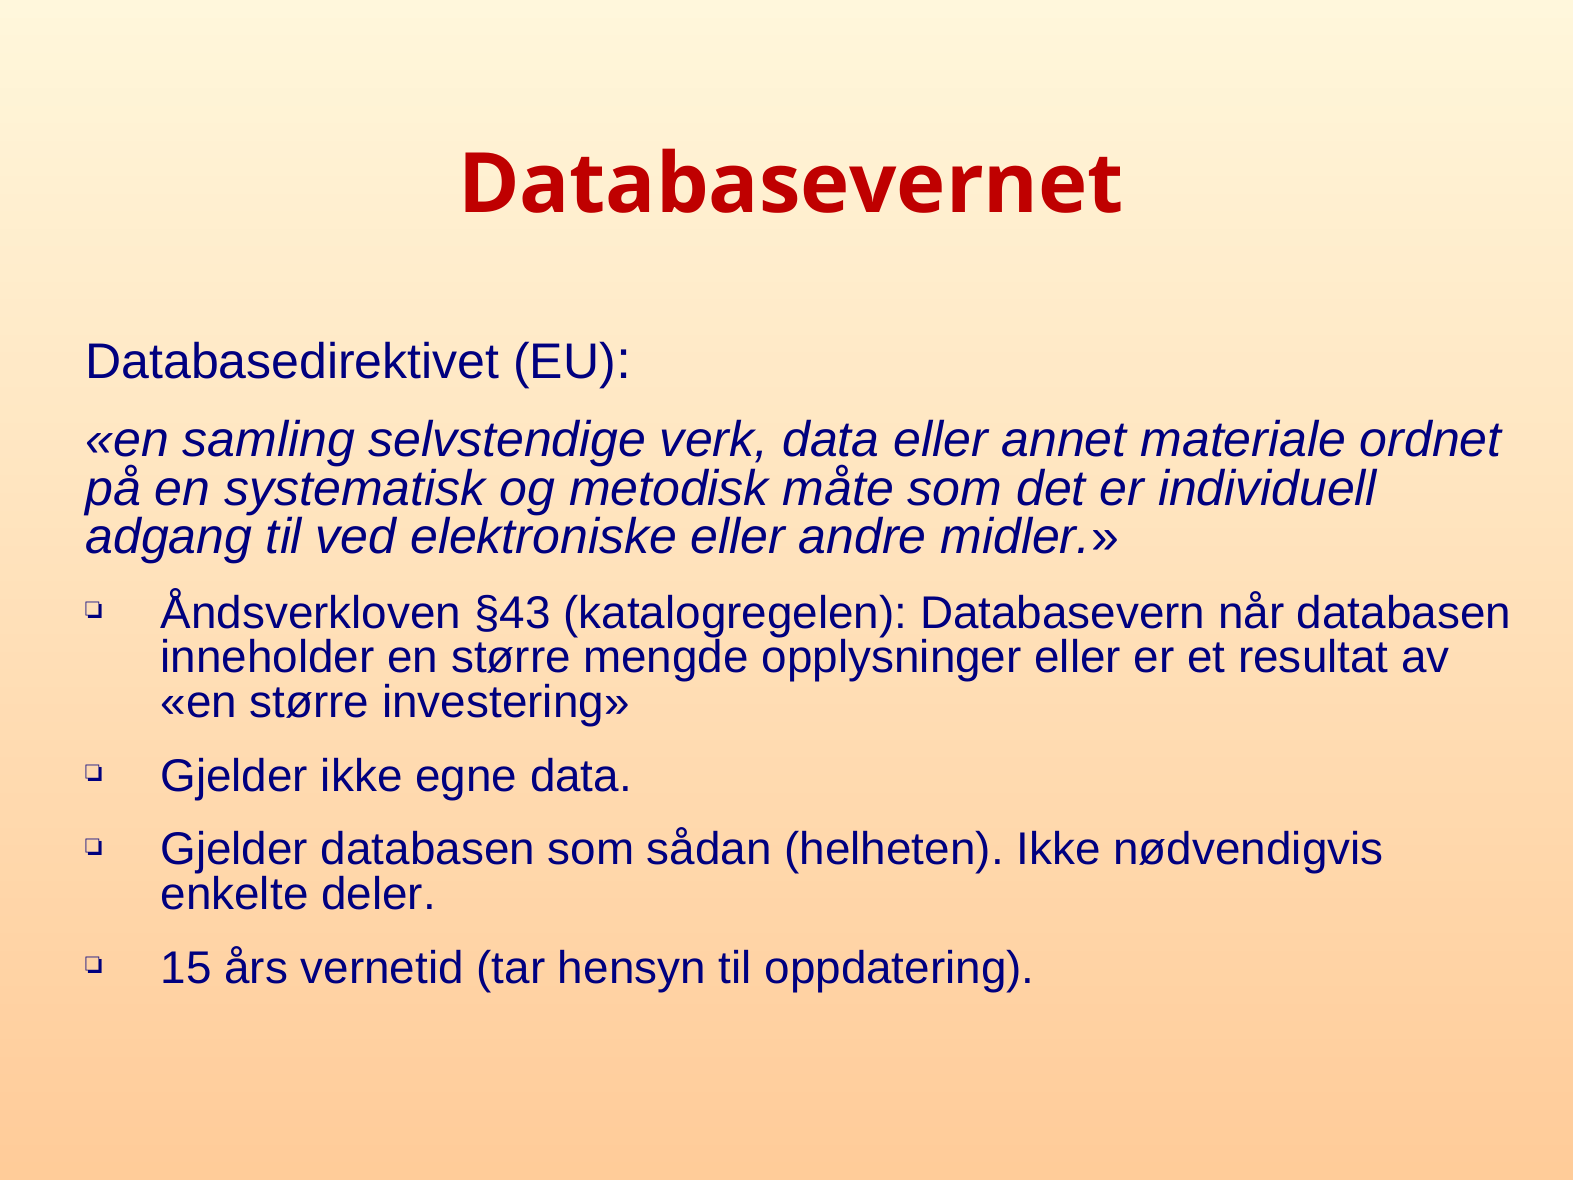

# Databasevernet
Databasedirektivet (EU):
«en samling selvstendige verk, data eller annet materiale ordnet på en systematisk og metodisk måte som det er individuell adgang til ved elektroniske eller andre midler.»
Åndsverkloven §43 (katalogregelen): Databasevern når databasen inneholder en større mengde opplysninger eller er et resultat av «en større investering»
Gjelder ikke egne data.
Gjelder databasen som sådan (helheten). Ikke nødvendigvis enkelte deler.
15 års vernetid (tar hensyn til oppdatering).